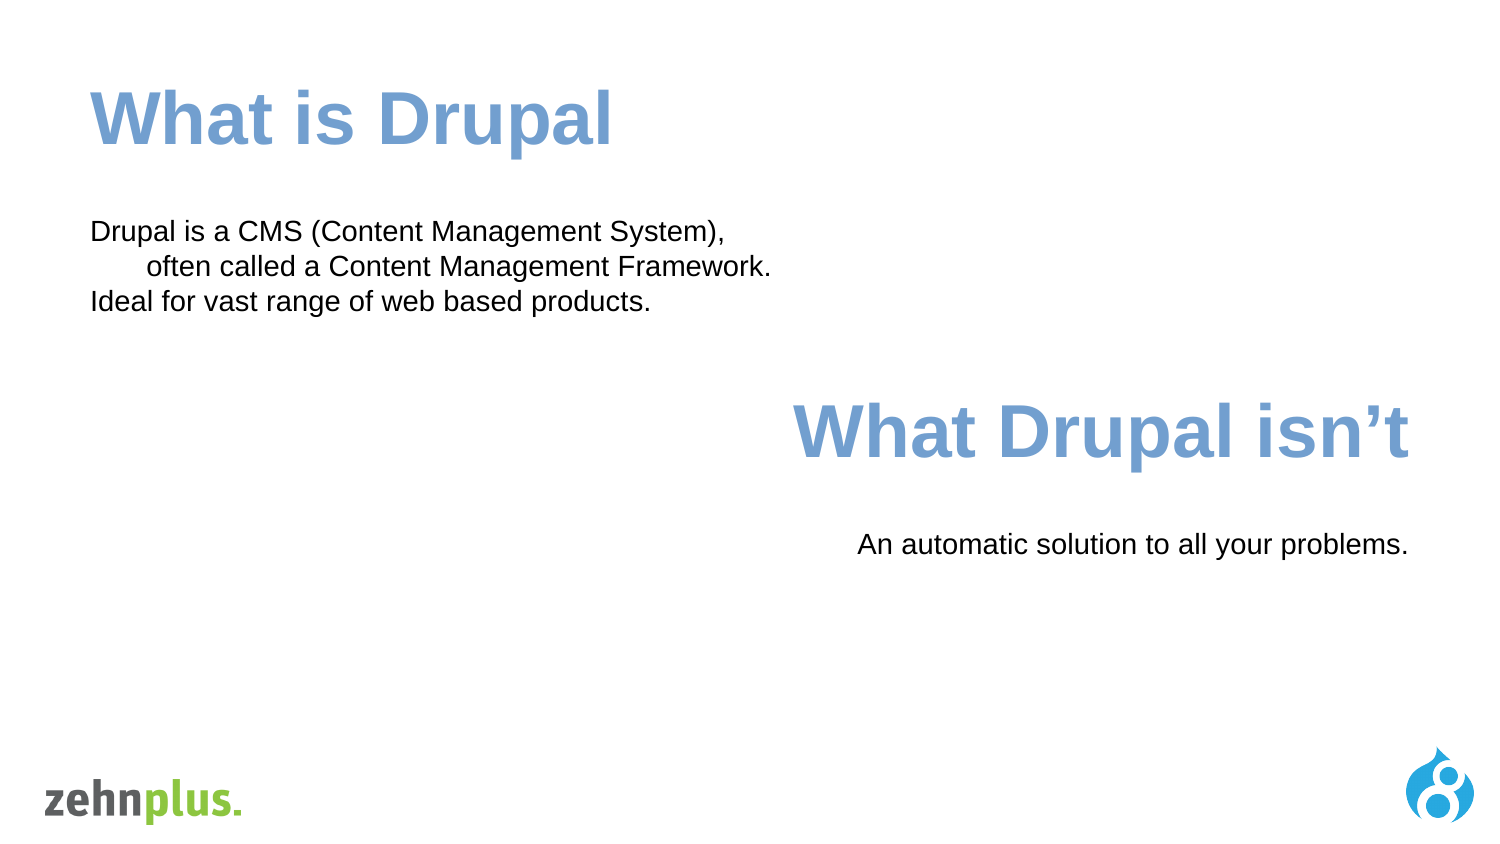

# What is Drupal
Drupal is a CMS (Content Management System),
often called a Content Management Framework.
Ideal for vast range of web based products.
What Drupal isn’t
An automatic solution to all your problems.